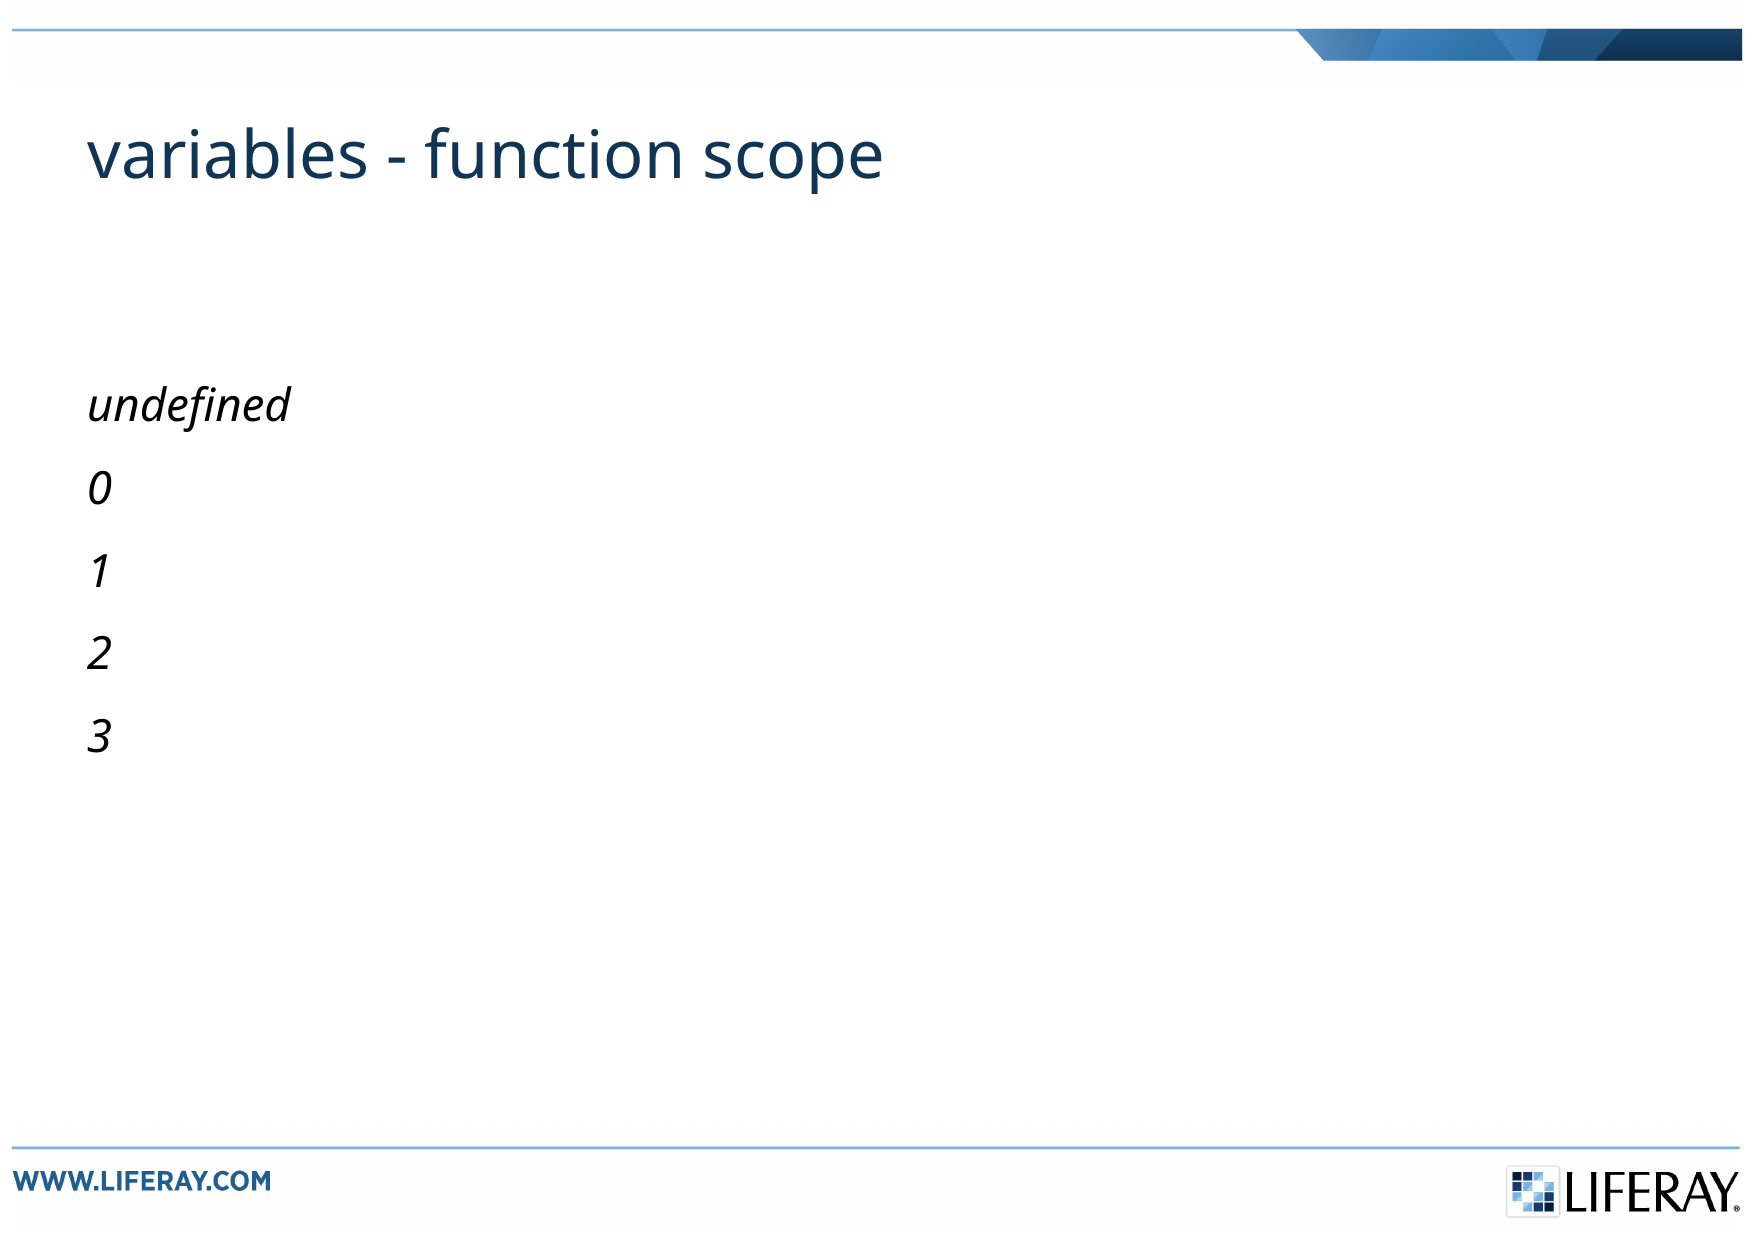

# variables - function scope
undefined
0
1
2
3